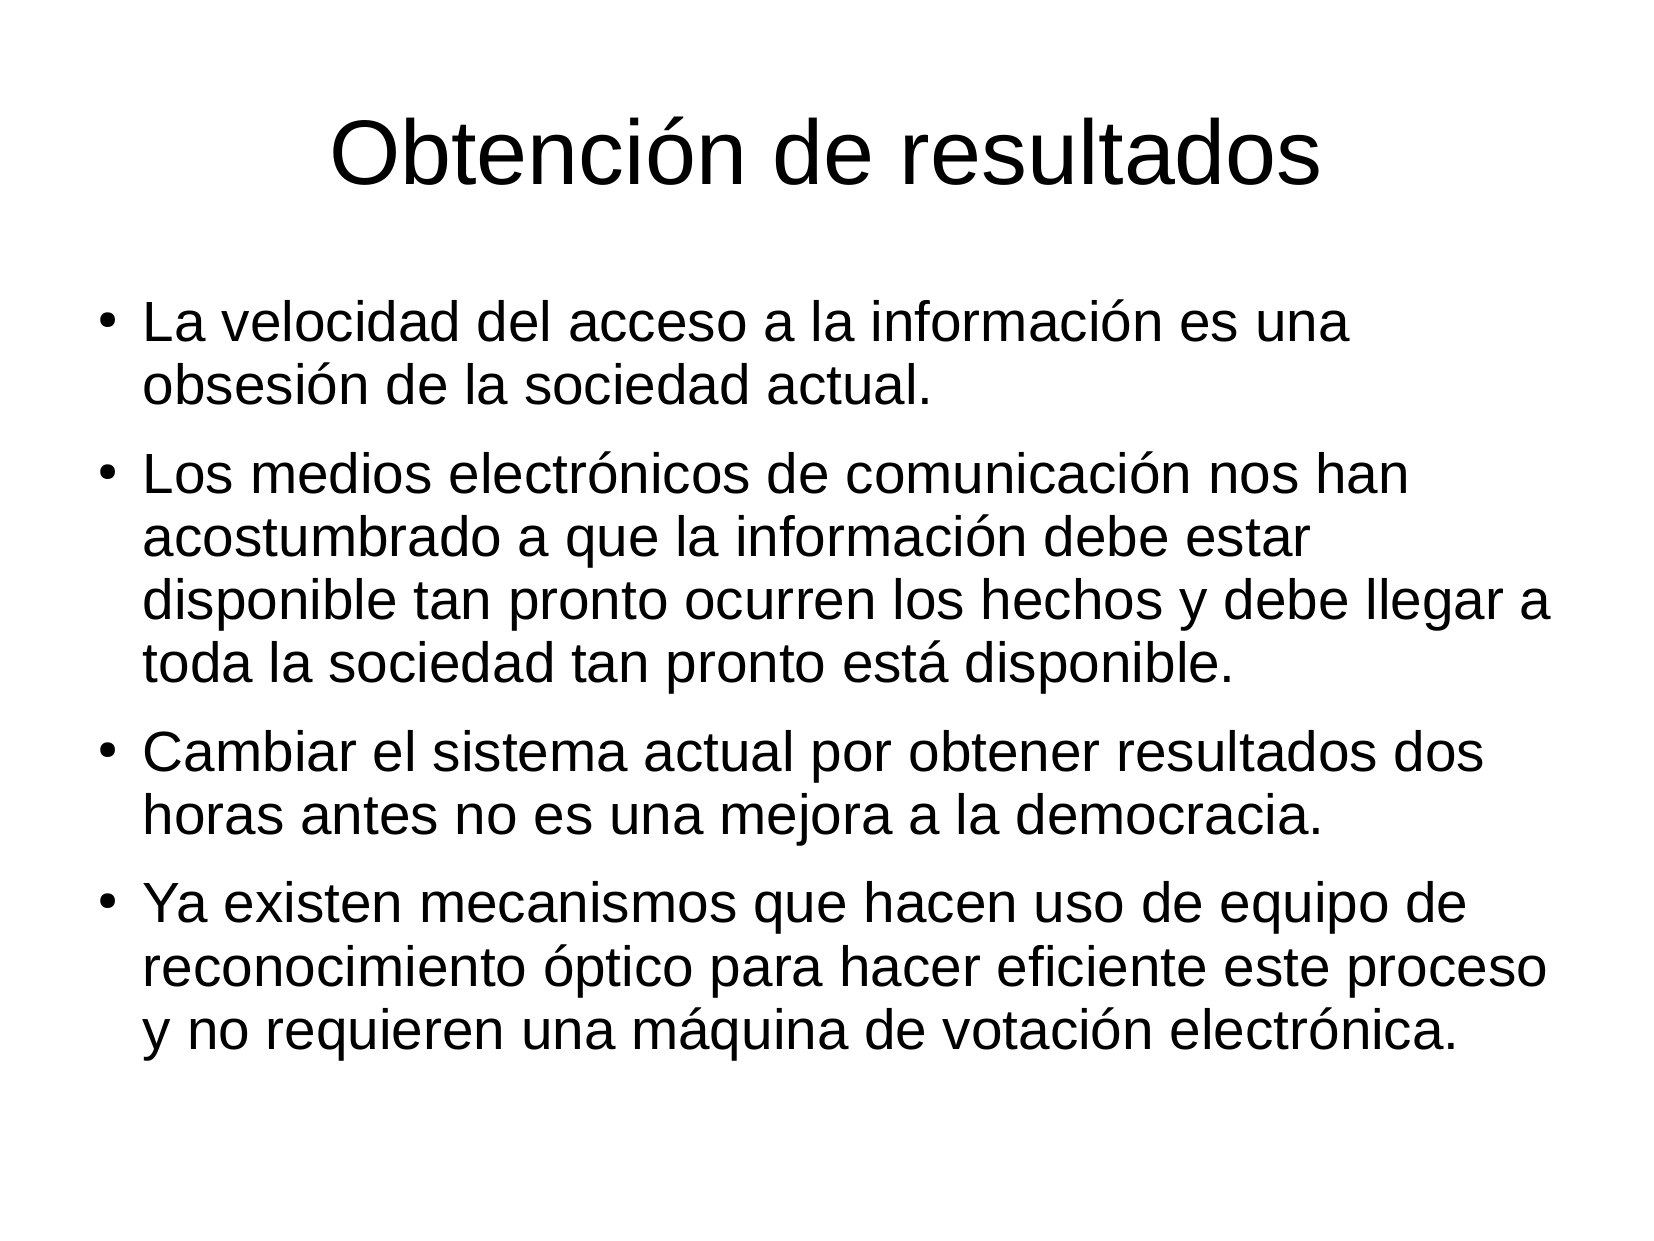

# Obtención de resultados
La velocidad del acceso a la información es una obsesión de la sociedad actual.
Los medios electrónicos de comunicación nos han acostumbrado a que la información debe estar disponible tan pronto ocurren los hechos y debe llegar a toda la sociedad tan pronto está disponible.
Cambiar el sistema actual por obtener resultados dos horas antes no es una mejora a la democracia.
Ya existen mecanismos que hacen uso de equipo de reconocimiento óptico para hacer eficiente este proceso y no requieren una máquina de votación electrónica.